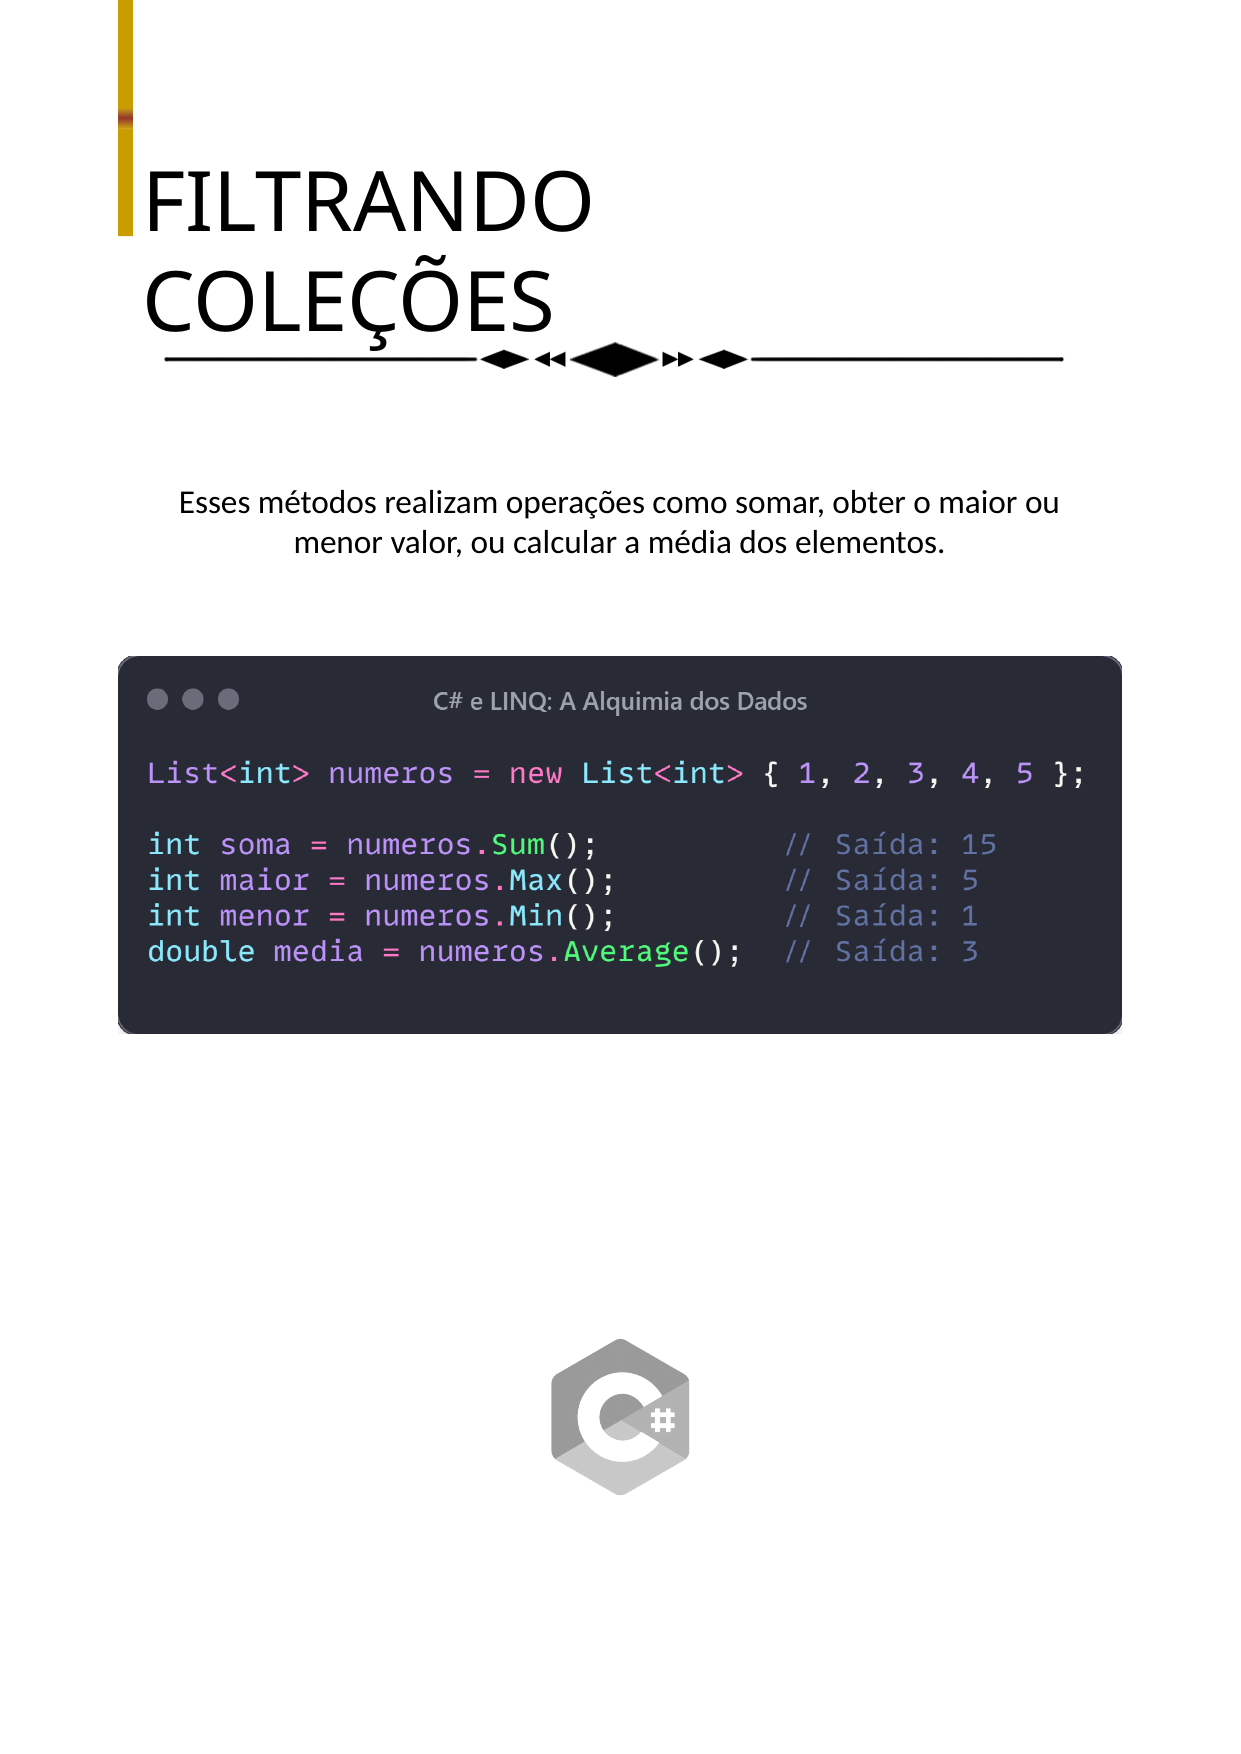

FILTRANDO COLEÇÕES
Esses métodos realizam operações como somar, obter o maior ou menor valor, ou calcular a média dos elementos.